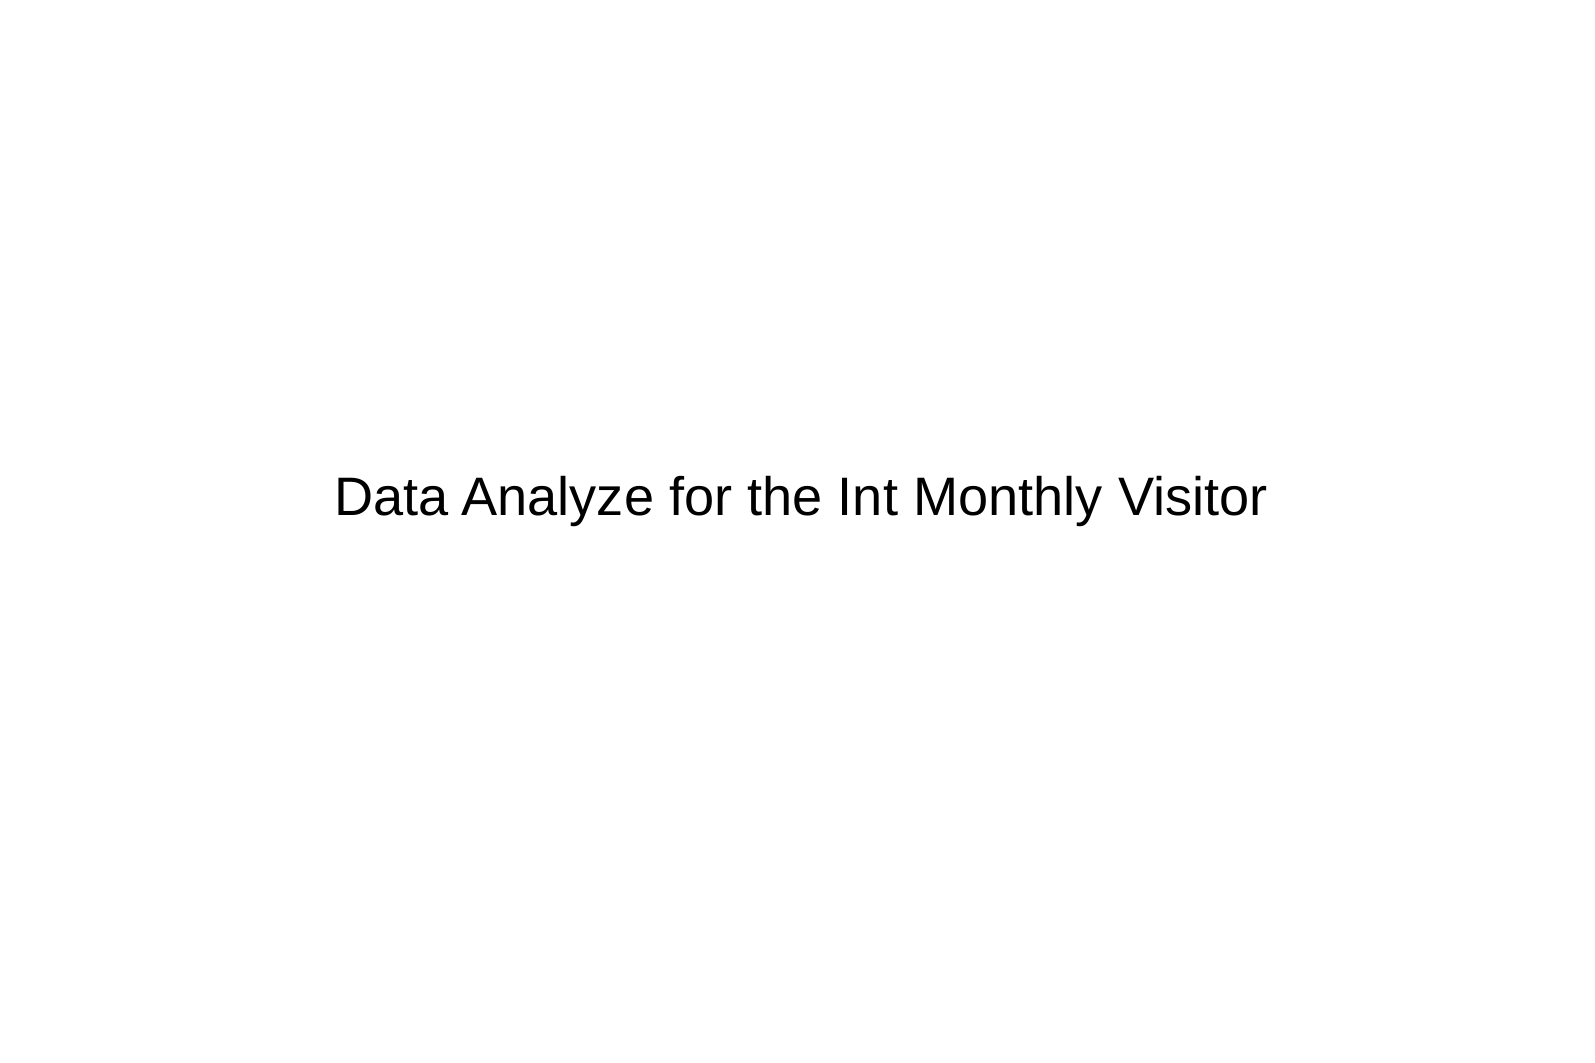

# Data Analyze for the Int Monthly Visitor